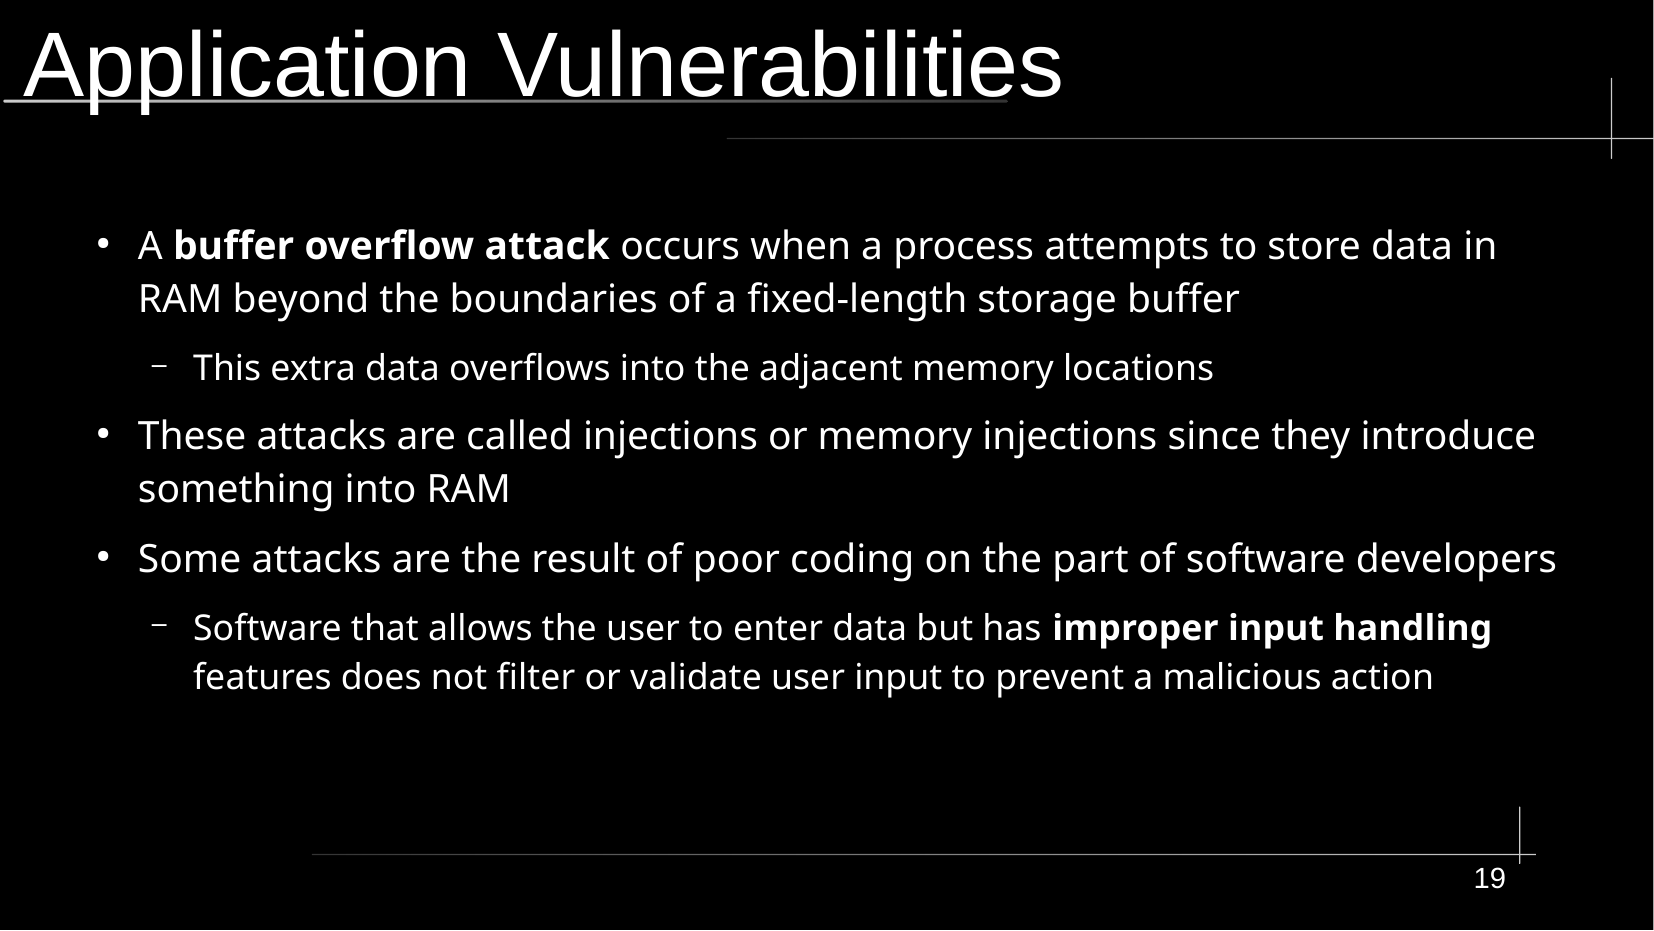

# Application Vulnerabilities
A buffer overflow attack occurs when a process attempts to store data in RAM beyond the boundaries of a fixed-length storage buffer
This extra data overflows into the adjacent memory locations
These attacks are called injections or memory injections since they introduce something into RAM
Some attacks are the result of poor coding on the part of software developers
Software that allows the user to enter data but has improper input handling features does not filter or validate user input to prevent a malicious action
19